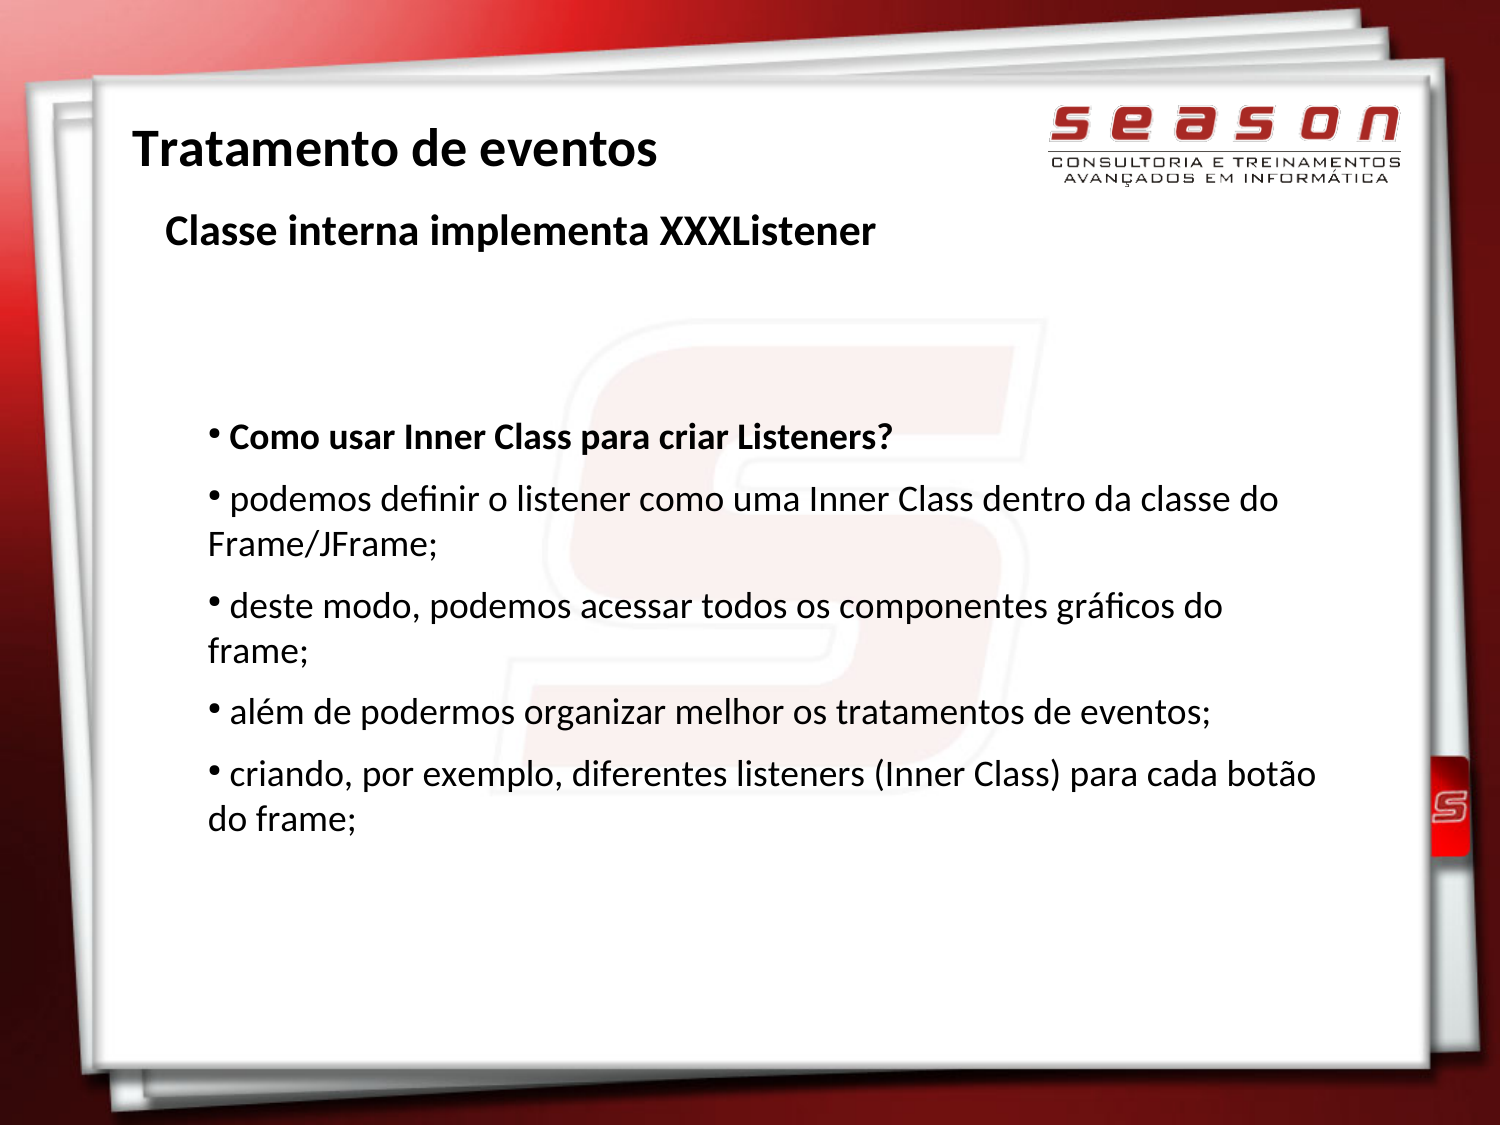

# Tratamento de eventos
Classe interna implementa XXXListener
 Como usar Inner Class para criar Listeners?
 podemos definir o listener como uma Inner Class dentro da classe do Frame/JFrame;
 deste modo, podemos acessar todos os componentes gráficos do frame;
 além de podermos organizar melhor os tratamentos de eventos;
 criando, por exemplo, diferentes listeners (Inner Class) para cada botão do frame;